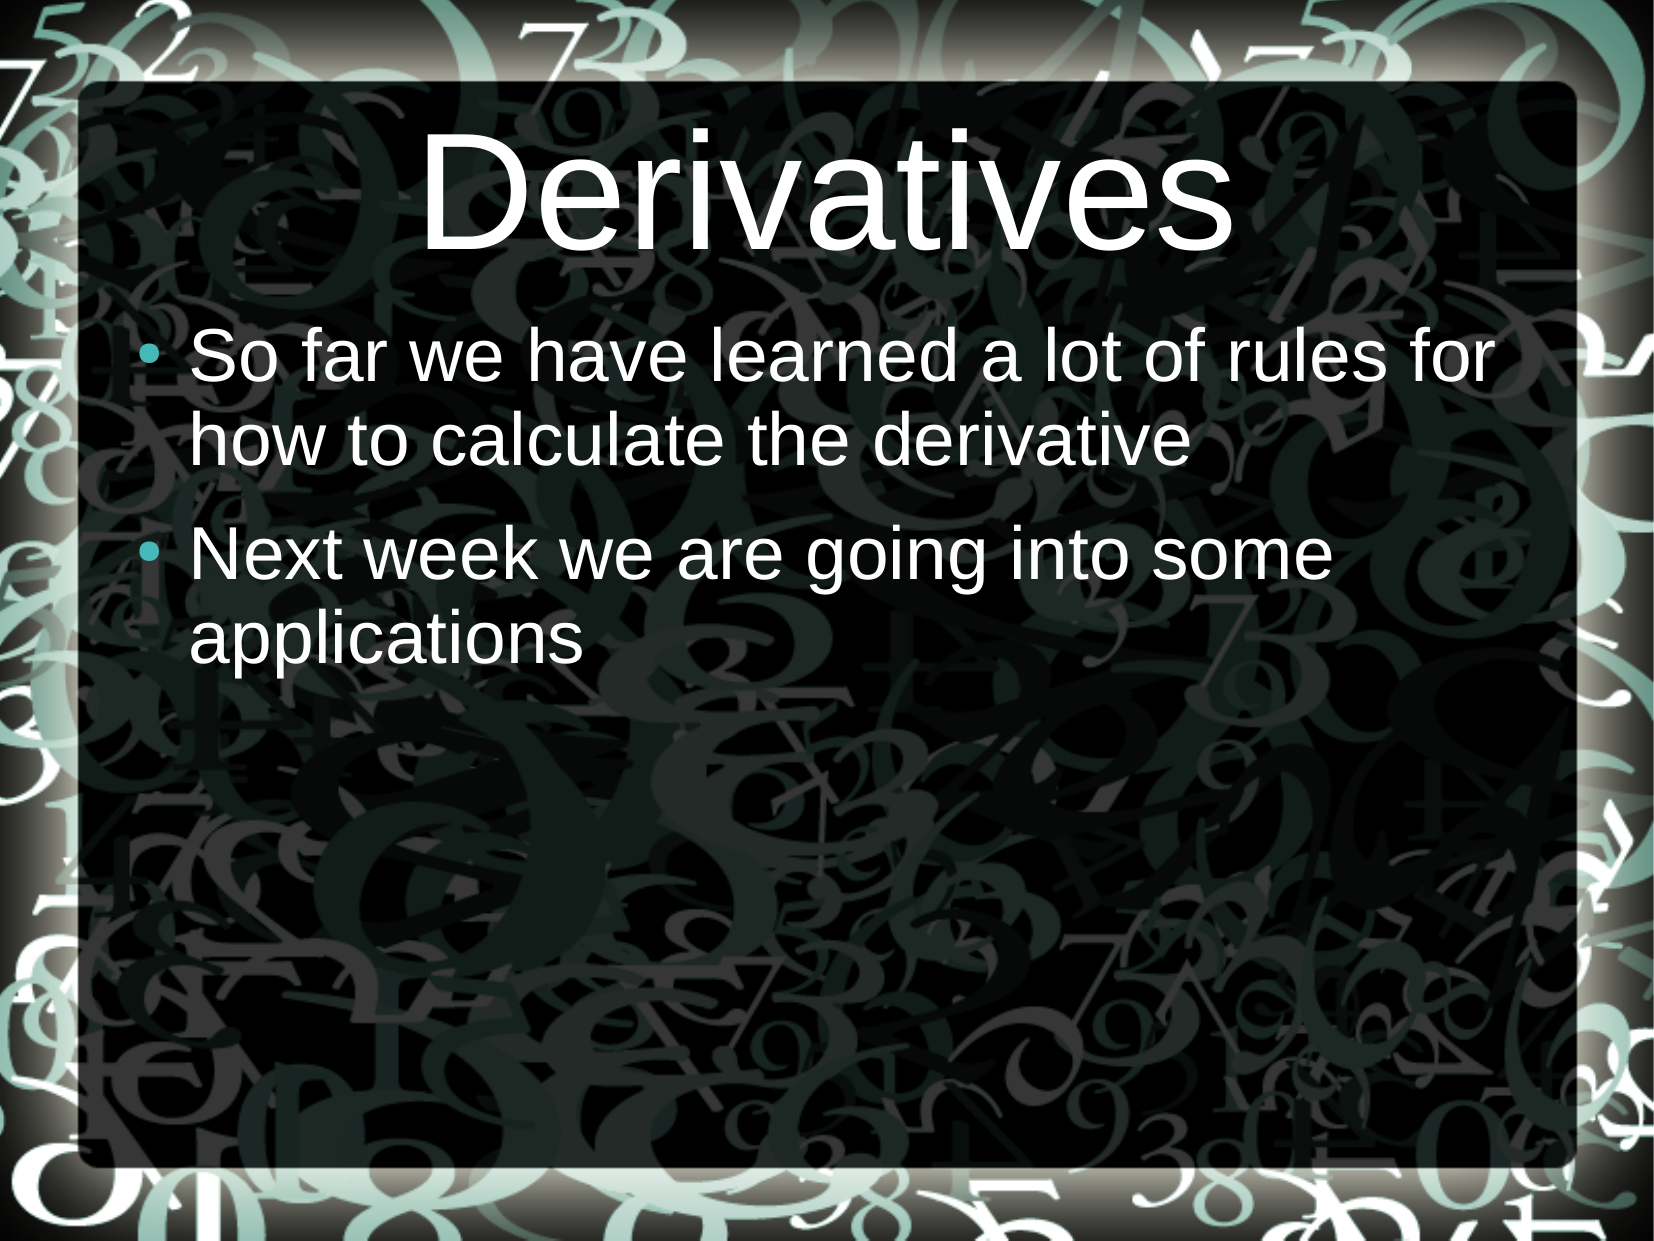

# Derivatives
So far we have learned a lot of rules for how to calculate the derivative
Next week we are going into some applications